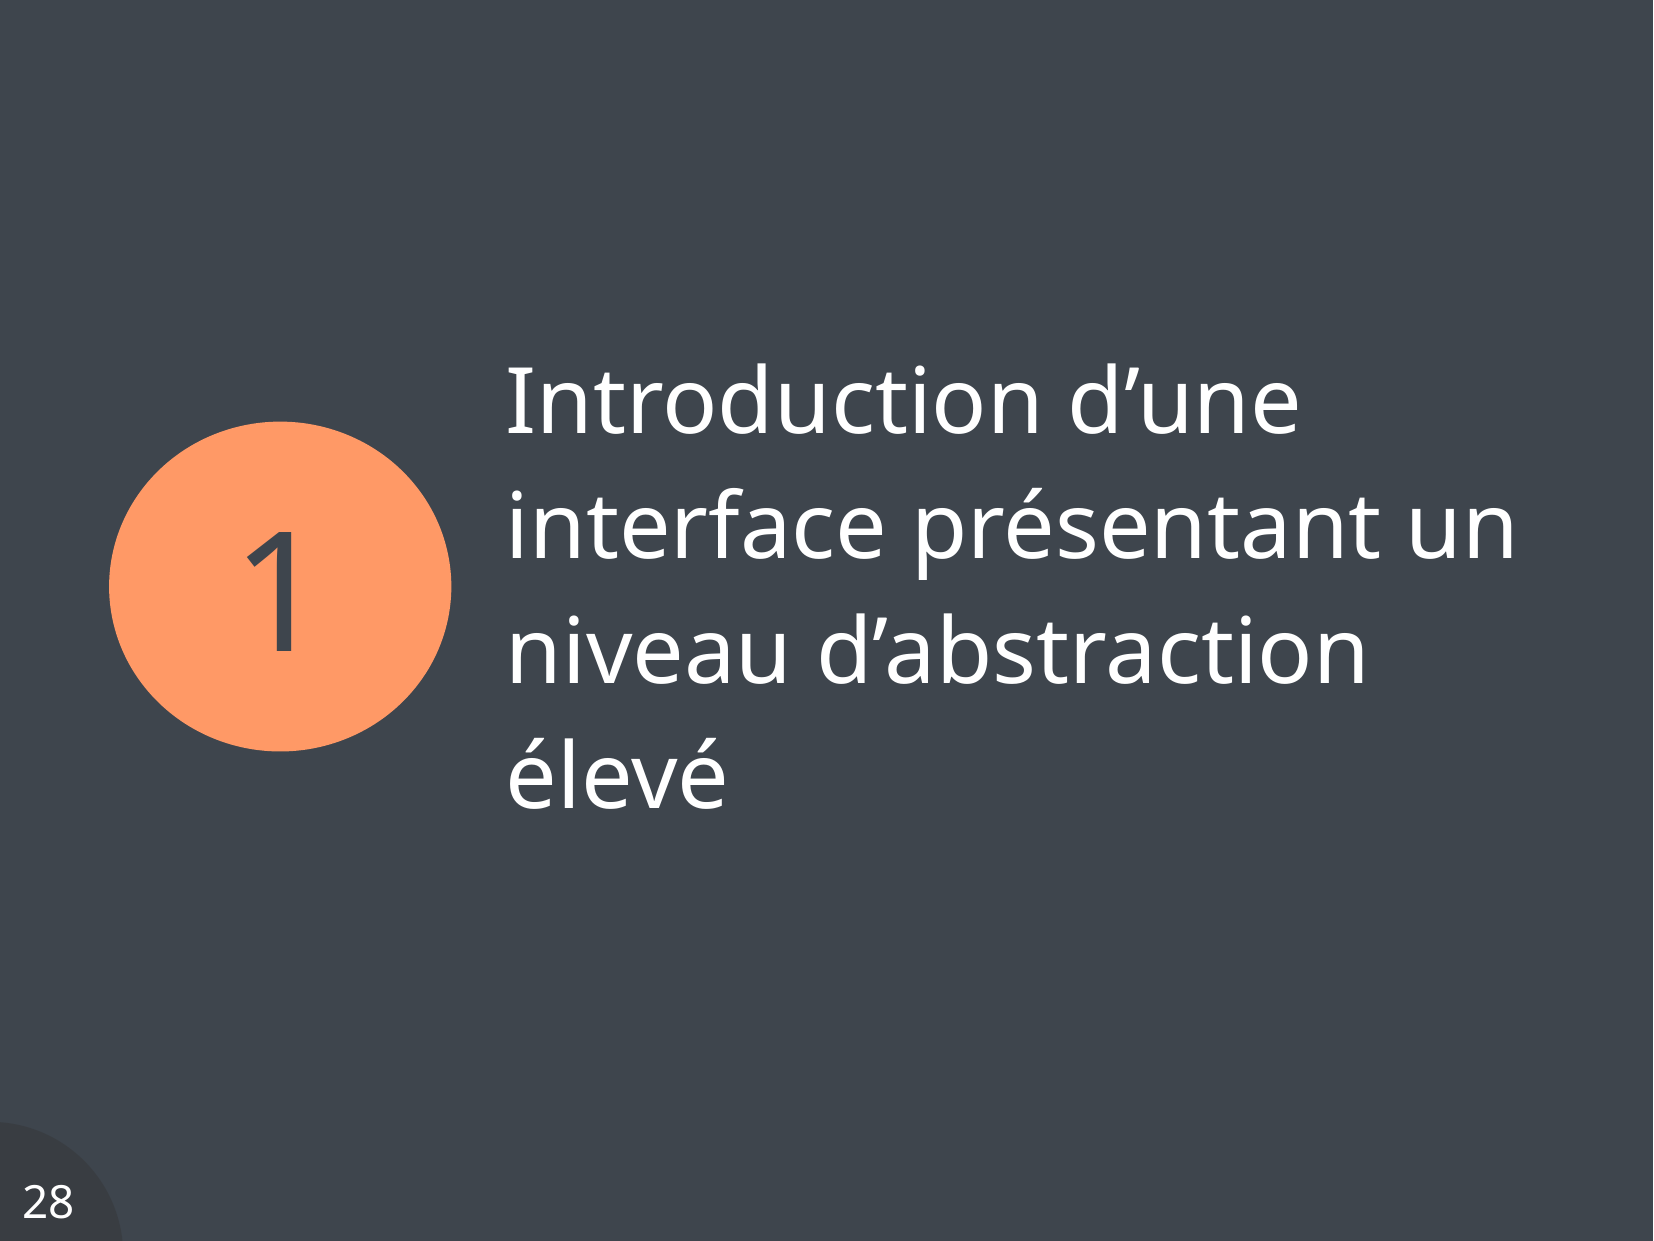

# Introduction d’une interface présentant un niveau d’abstraction élevé
1
28